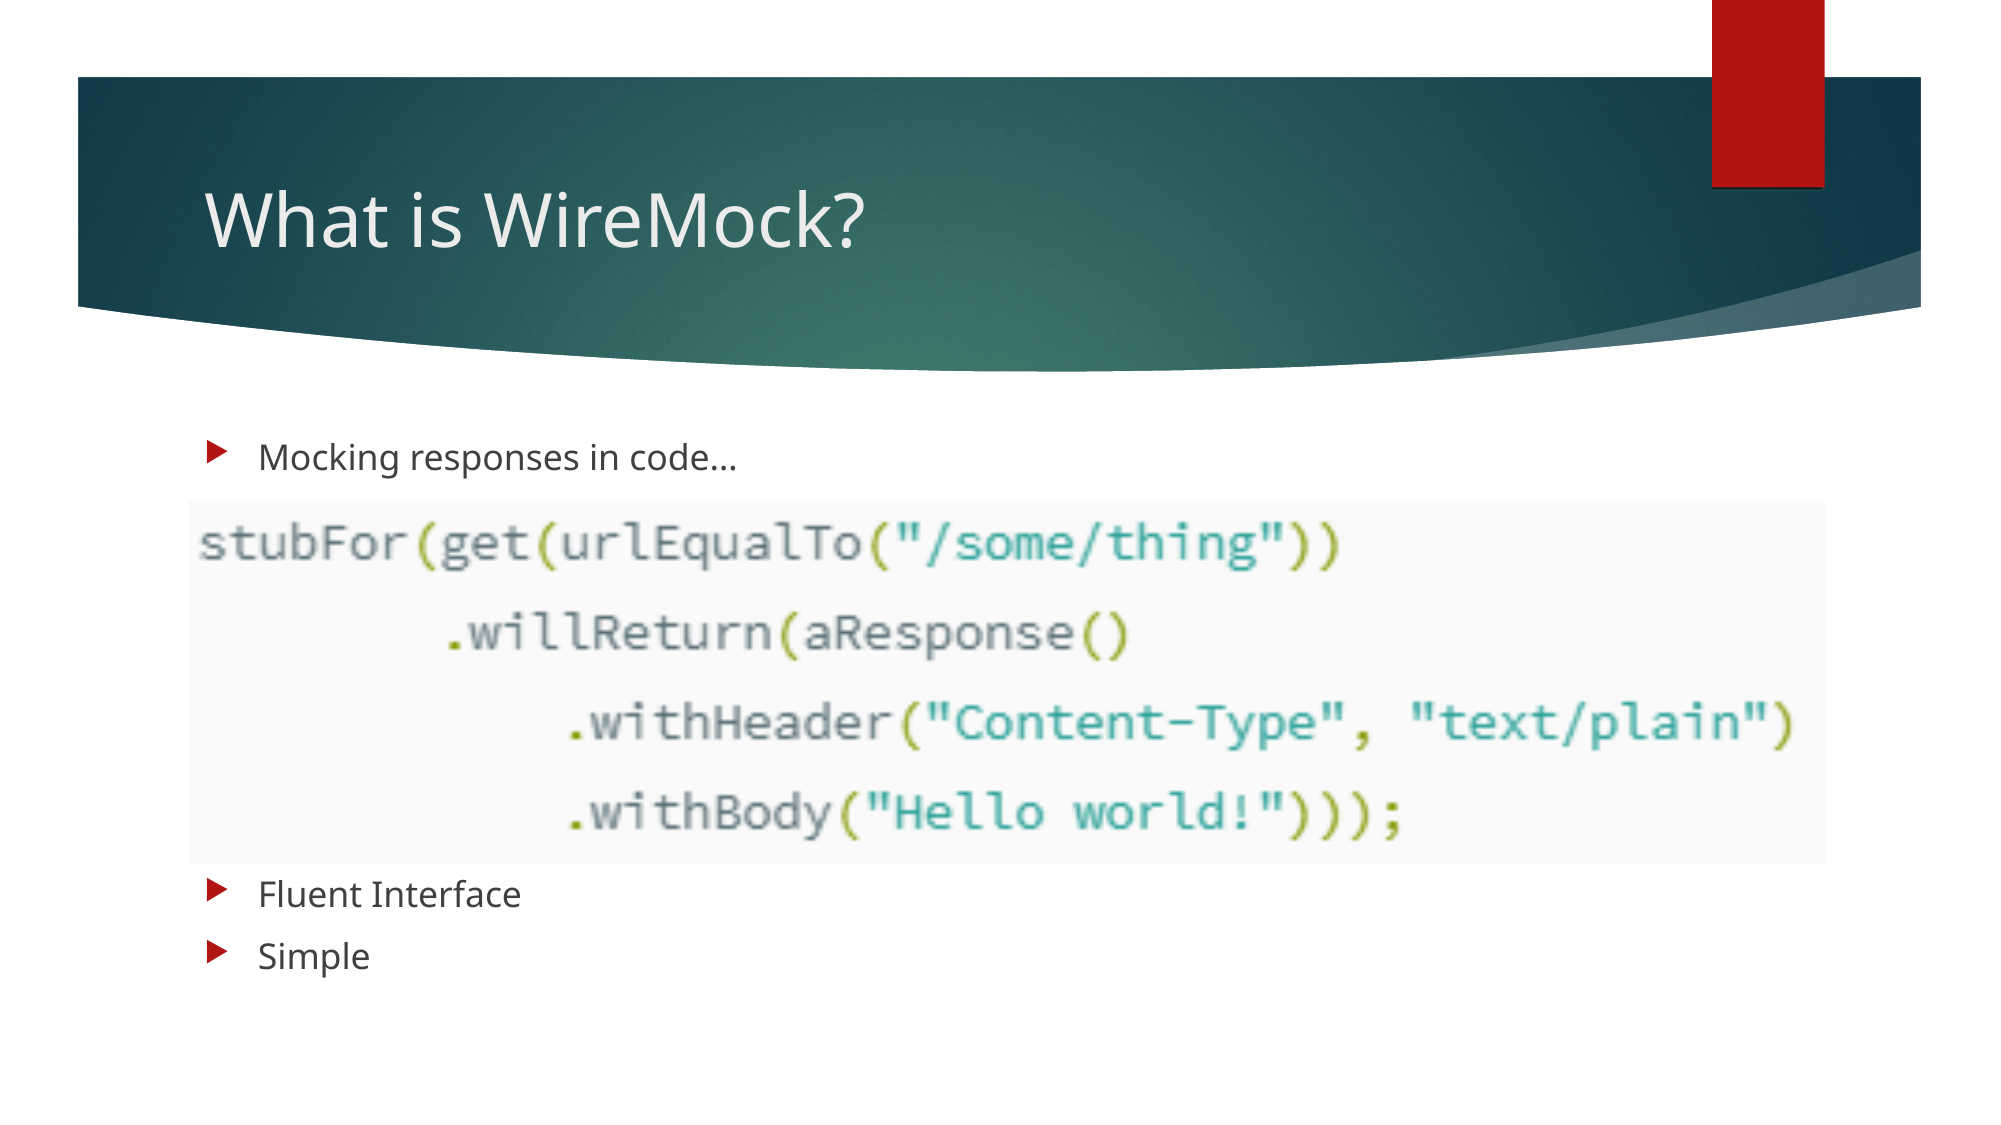

# What is WireMock?
Mocking responses in code…
Fluent Interface
Simple